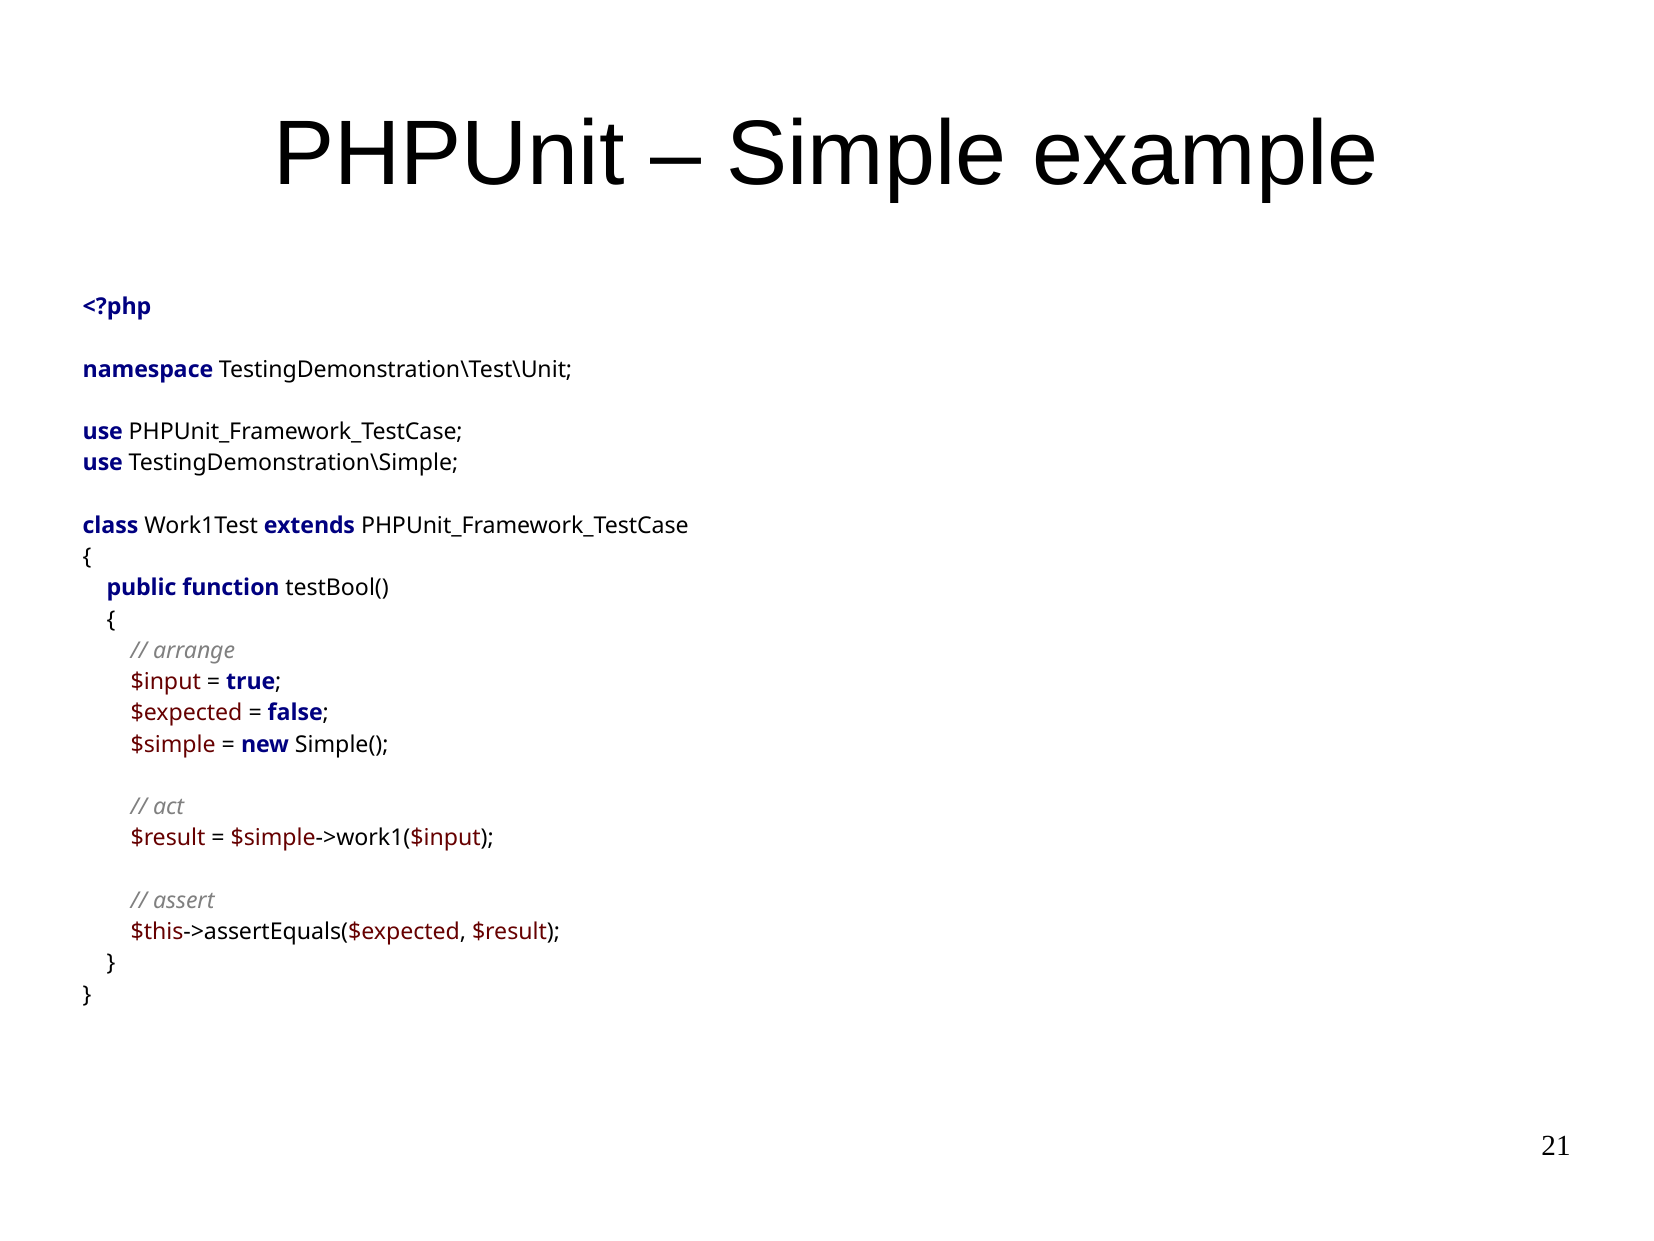

# PHPUnit – Simple example
<?php
namespace TestingDemonstration\Test\Unit;
use PHPUnit_Framework_TestCase;
use TestingDemonstration\Simple;
class Work1Test extends PHPUnit_Framework_TestCase
{
 public function testBool()
 {
 // arrange
 $input = true;
 $expected = false;
 $simple = new Simple();
 // act
 $result = $simple->work1($input);
 // assert
 $this->assertEquals($expected, $result);
 }
}
21